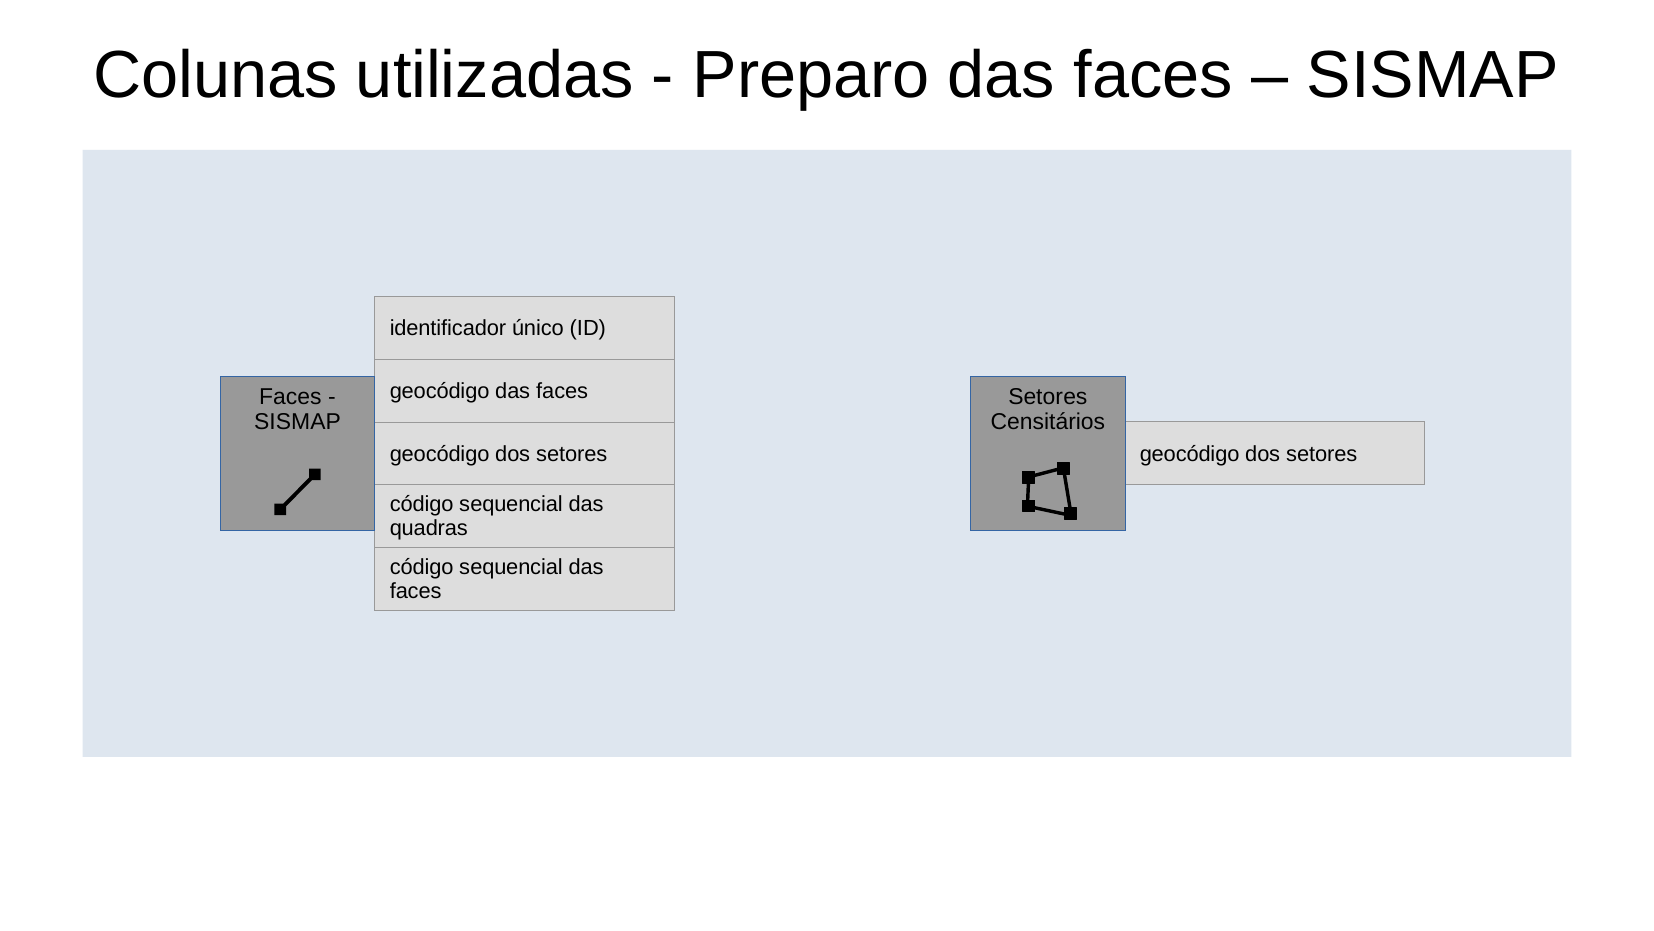

# Colunas utilizadas - Preparo das faces – SISMAP
identificador único (ID)
geocódigo das faces
geocódigo dos setores
código sequencial das quadras
código sequencial das faces
Faces - SISMAP
Setores Censitários
geocódigo dos setores